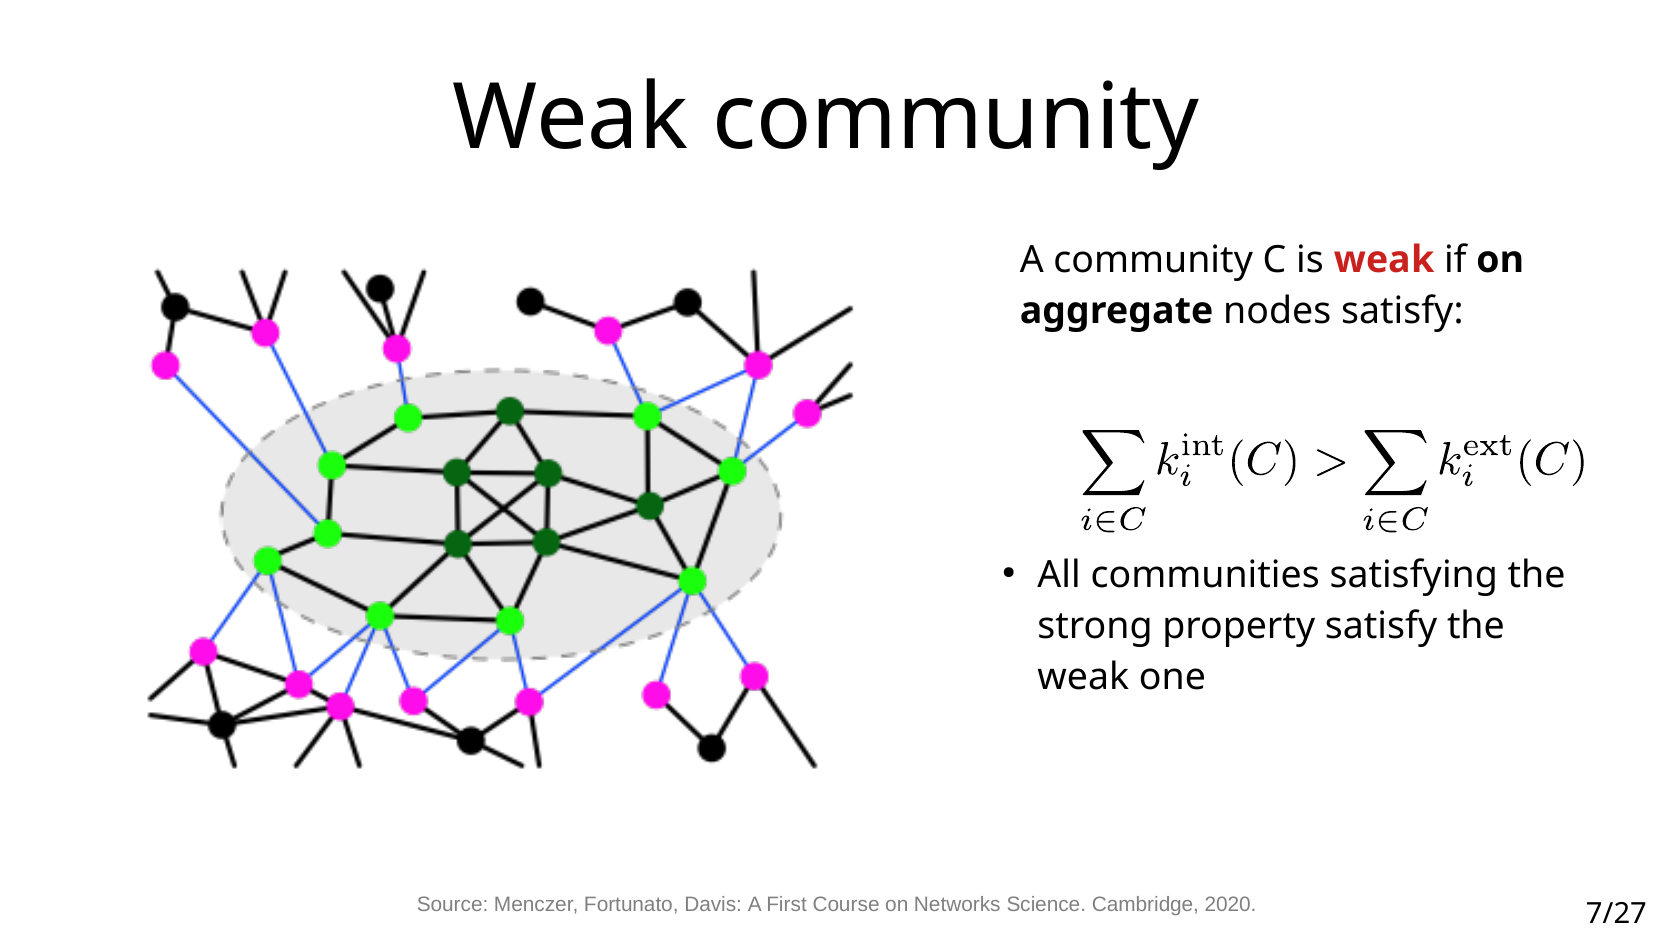

# Weak community
A community C is weak if on aggregate nodes satisfy:
All communities satisfying the strong property satisfy the weak one
Source: Menczer, Fortunato, Davis: A First Course on Networks Science. Cambridge, 2020.
7